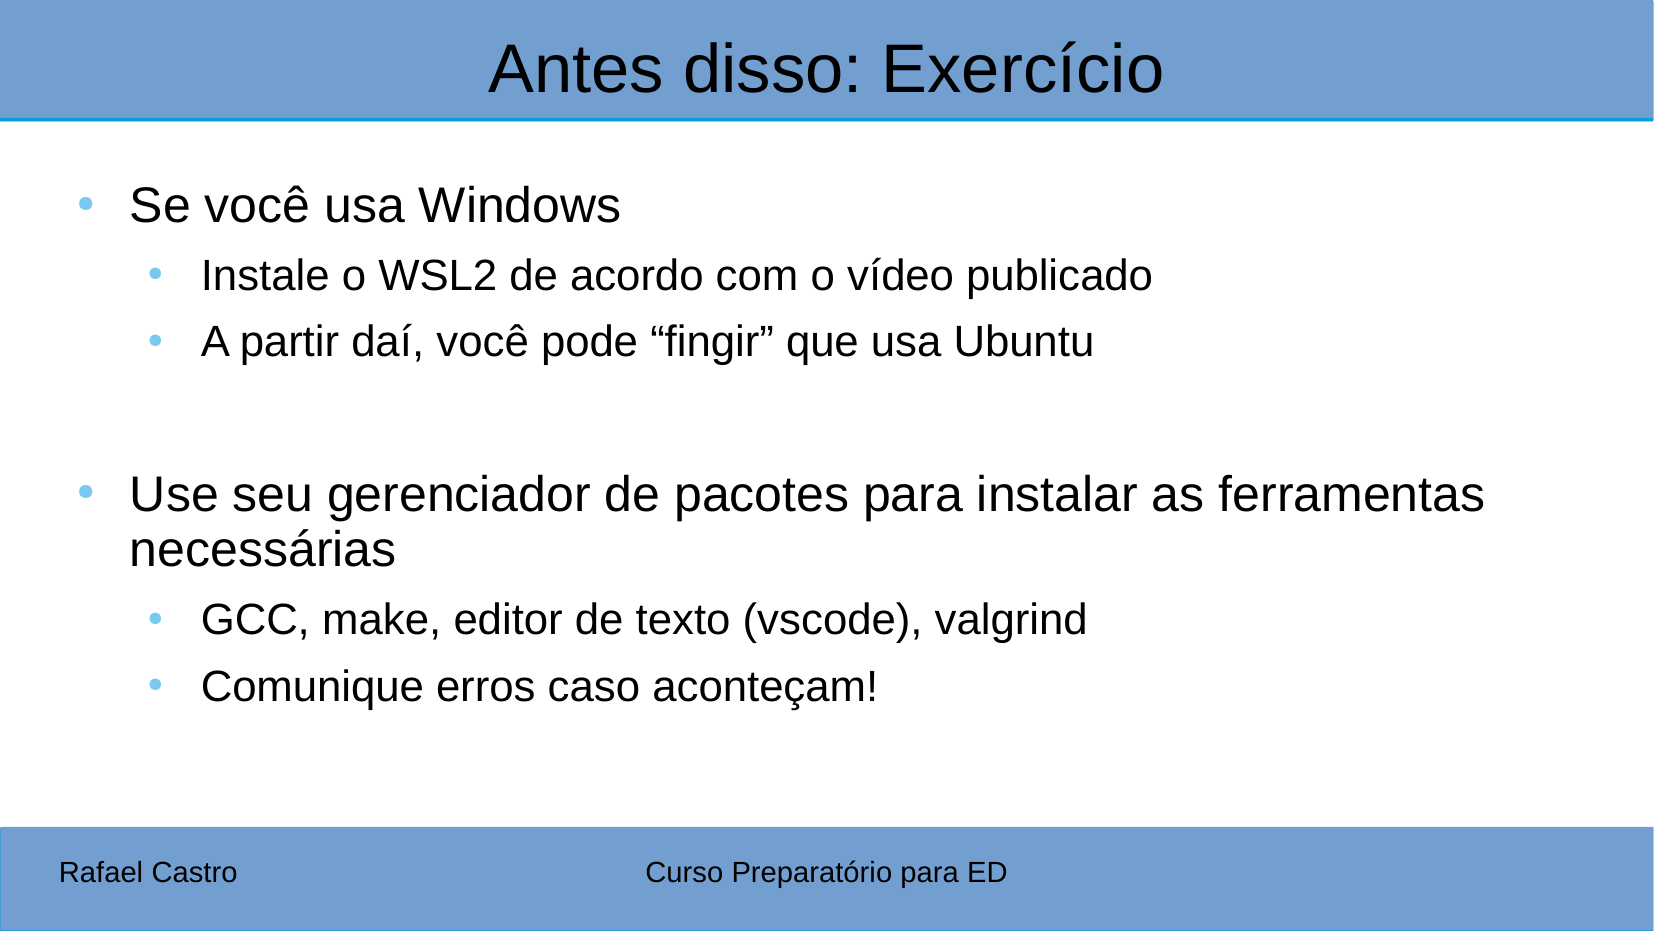

# Antes disso: Exercício
Se você usa Windows
Instale o WSL2 de acordo com o vídeo publicado
A partir daí, você pode “fingir” que usa Ubuntu
Use seu gerenciador de pacotes para instalar as ferramentas necessárias
GCC, make, editor de texto (vscode), valgrind
Comunique erros caso aconteçam!
Curso Preparatório para ED